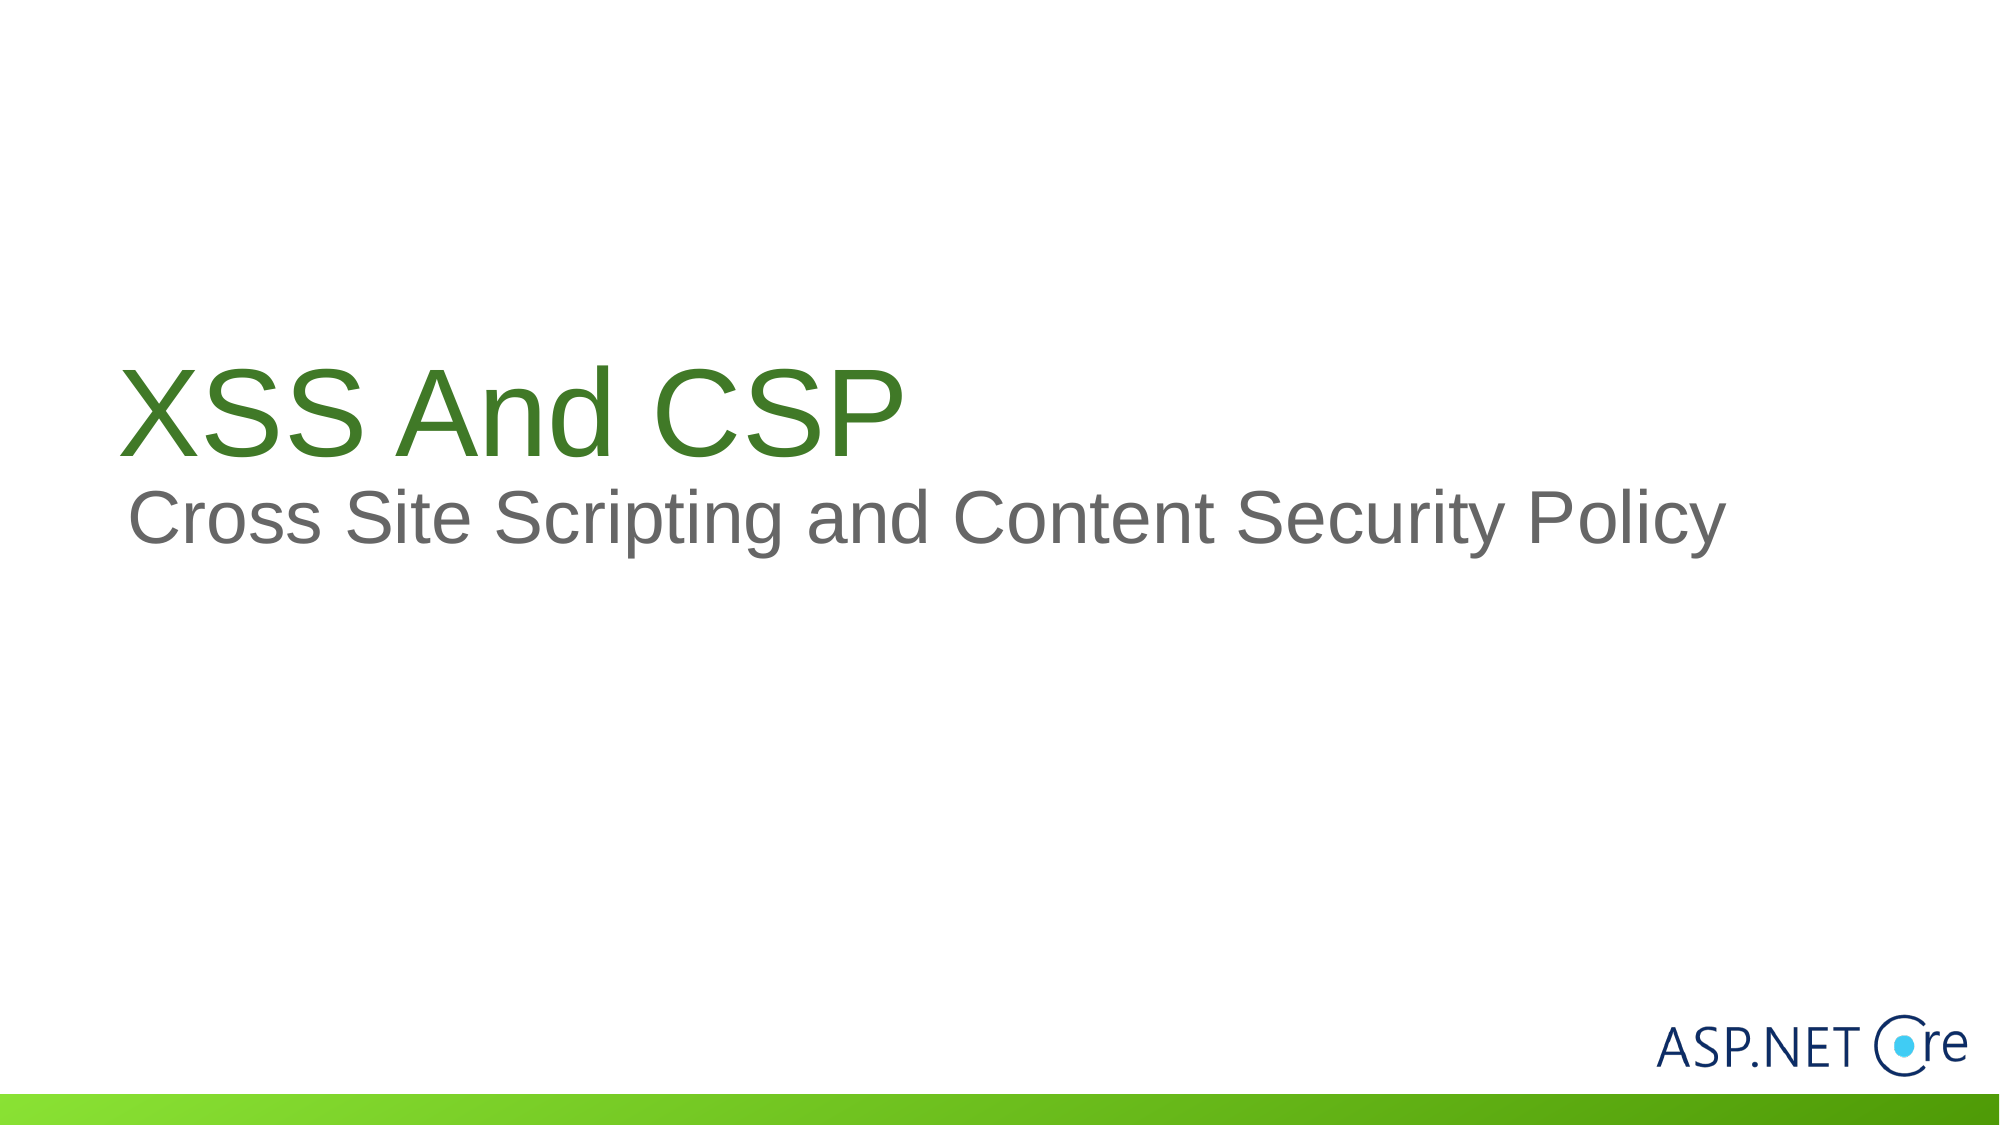

XSS And CSP
Cross Site Scripting and Content Security Policy